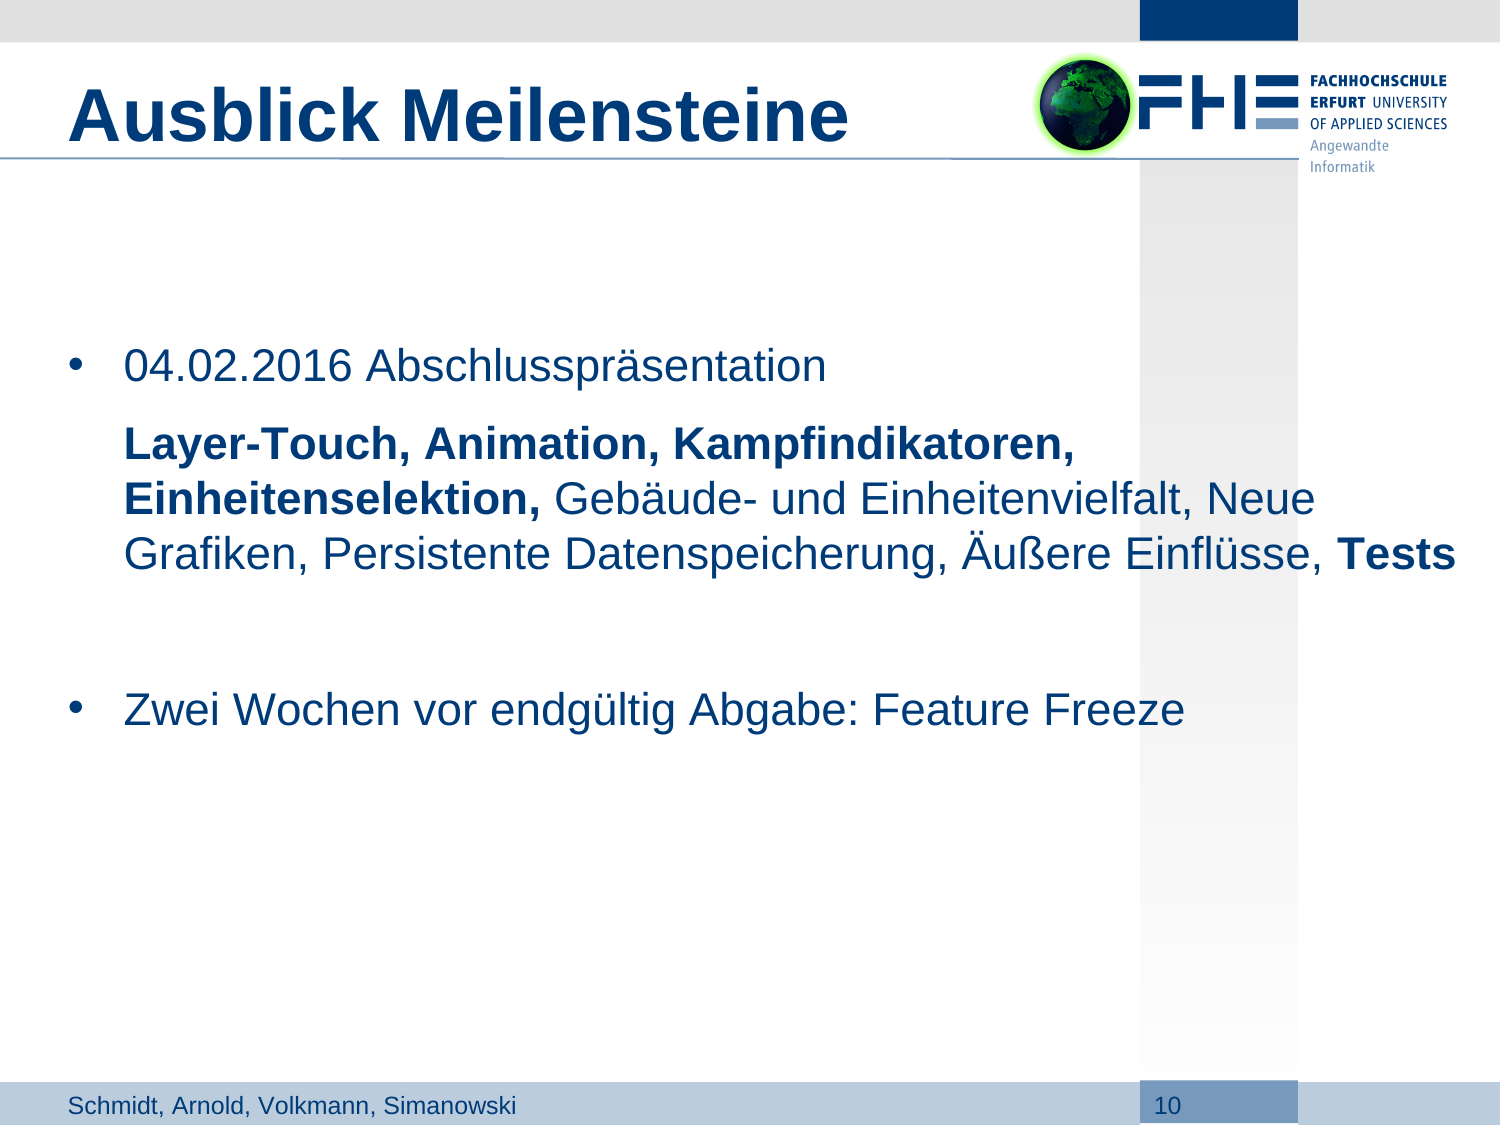

Ausblick Meilensteine
# 04.02.2016 Abschlusspräsentation
Layer-Touch, Animation, Kampfindikatoren, Einheitenselektion, Gebäude- und Einheitenvielfalt, Neue Grafiken, Persistente Datenspeicherung, Äußere Einflüsse, Tests
Zwei Wochen vor endgültig Abgabe: Feature Freeze